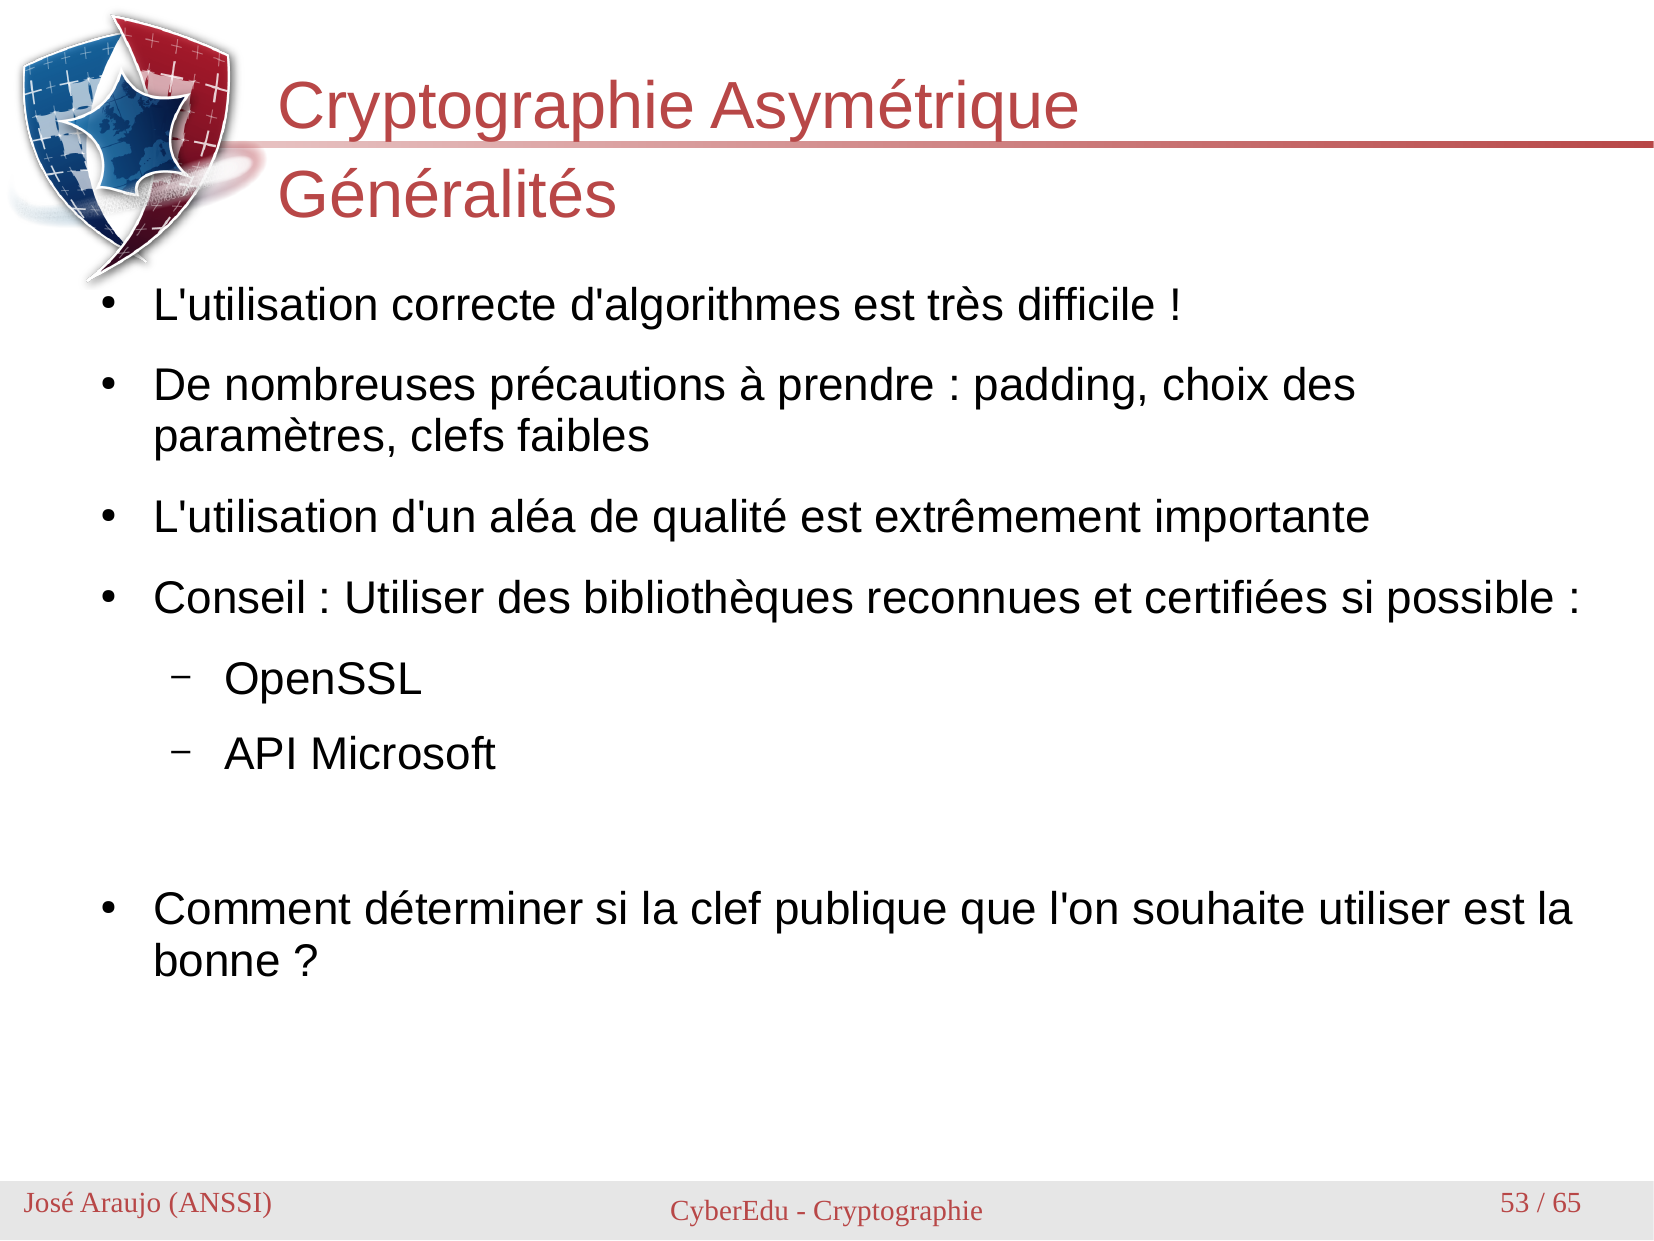

# Cryptographie Asymétrique Généralités
L'utilisation correcte d'algorithmes est très difficile !
De nombreuses précautions à prendre : padding, choix des paramètres, clefs faibles
L'utilisation d'un aléa de qualité est extrêmement importante
Conseil : Utiliser des bibliothèques reconnues et certifiées si possible :
OpenSSL
API Microsoft
Comment déterminer si la clef publique que l'on souhaite utiliser est la bonne ?